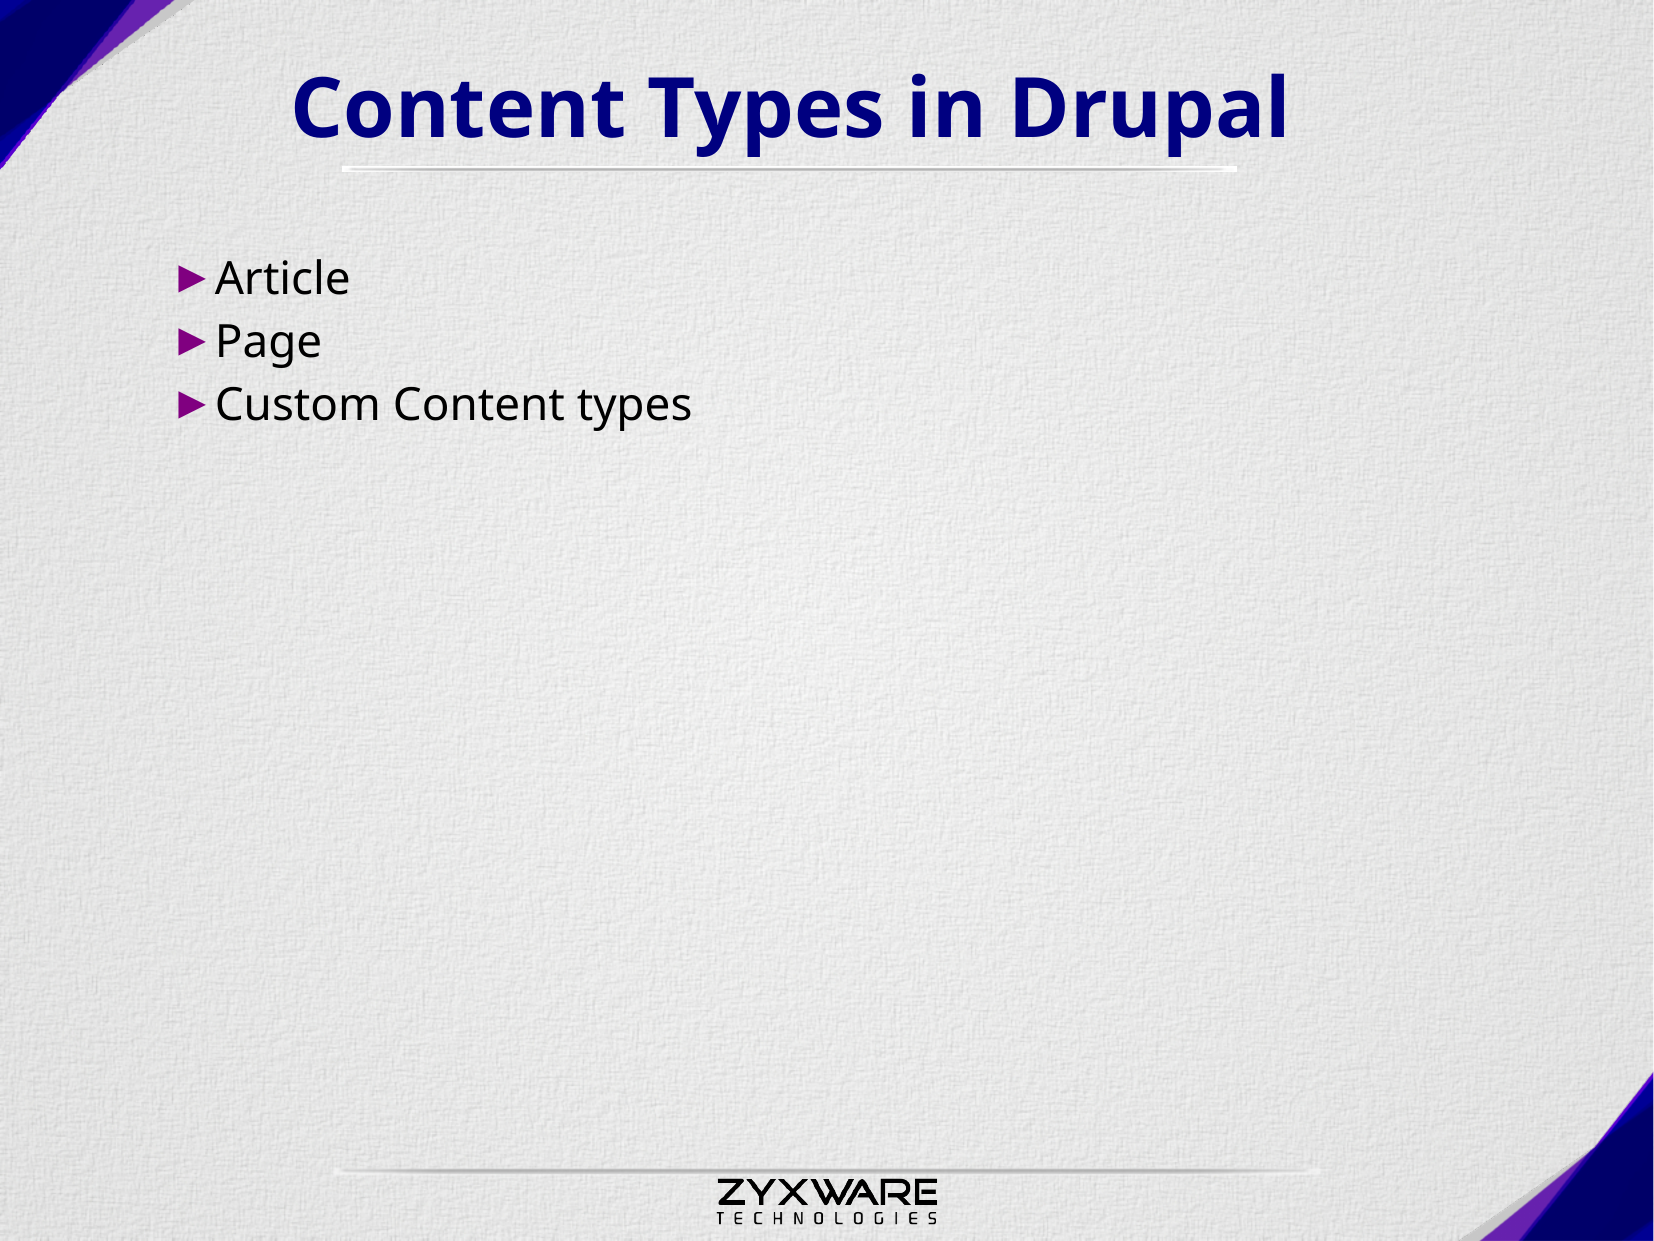

# Content Types in Drupal
Article
Page
Custom Content types